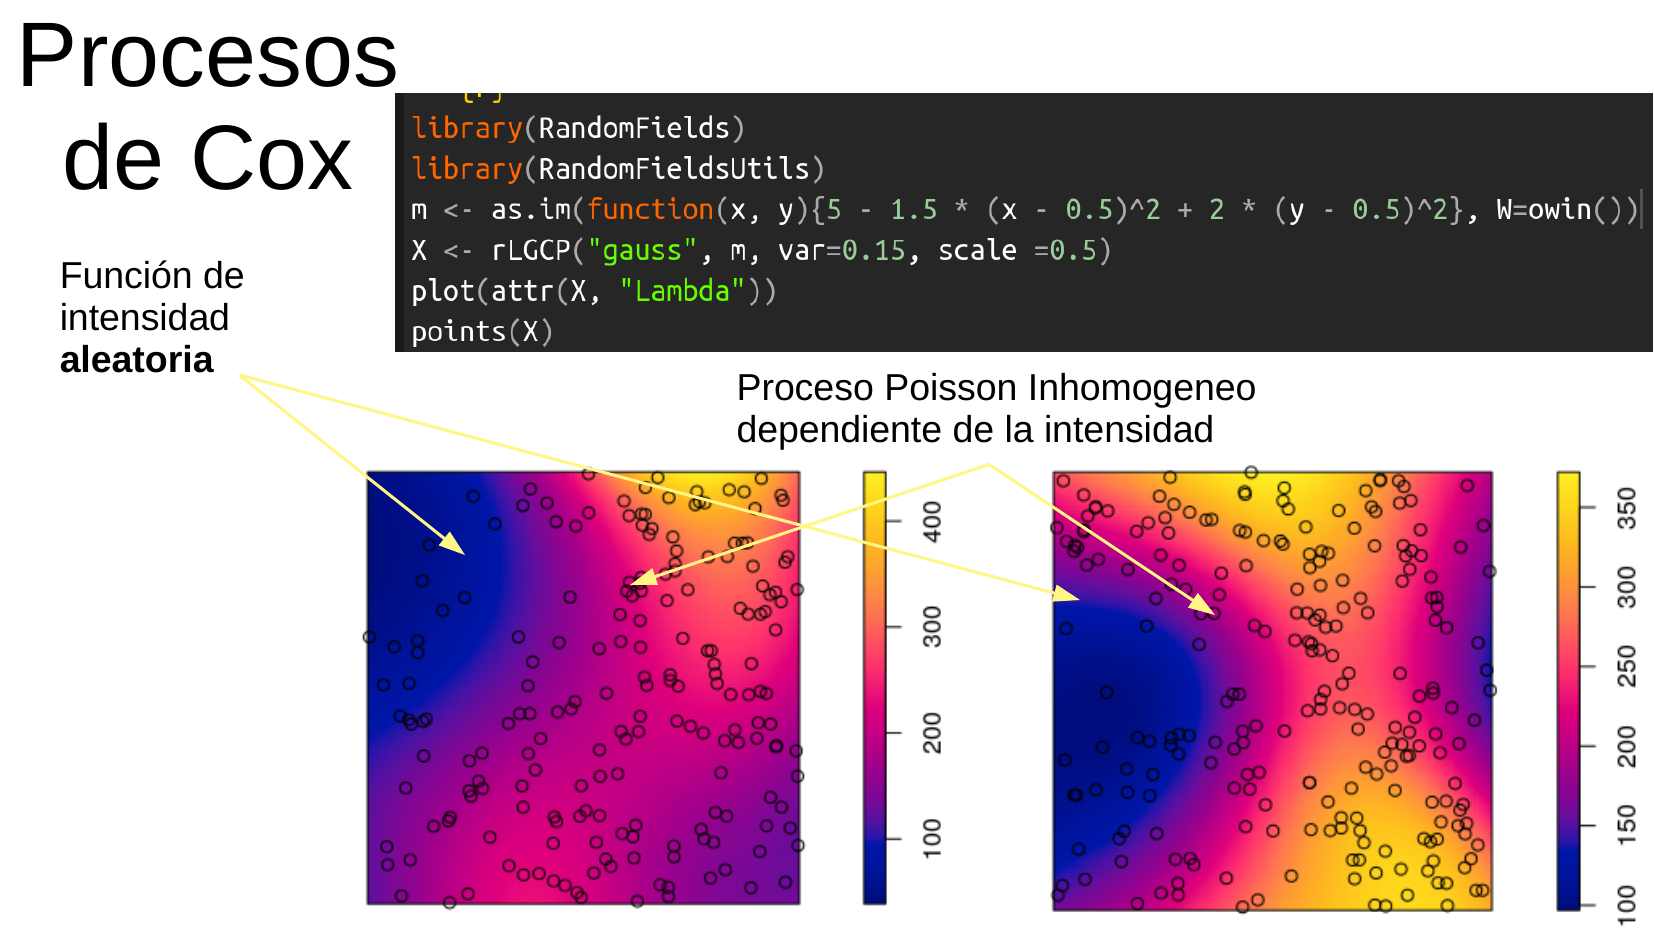

# Procesos de Cox
Función de intensidad aleatoria
Proceso Poisson Inhomogeneo dependiente de la intensidad